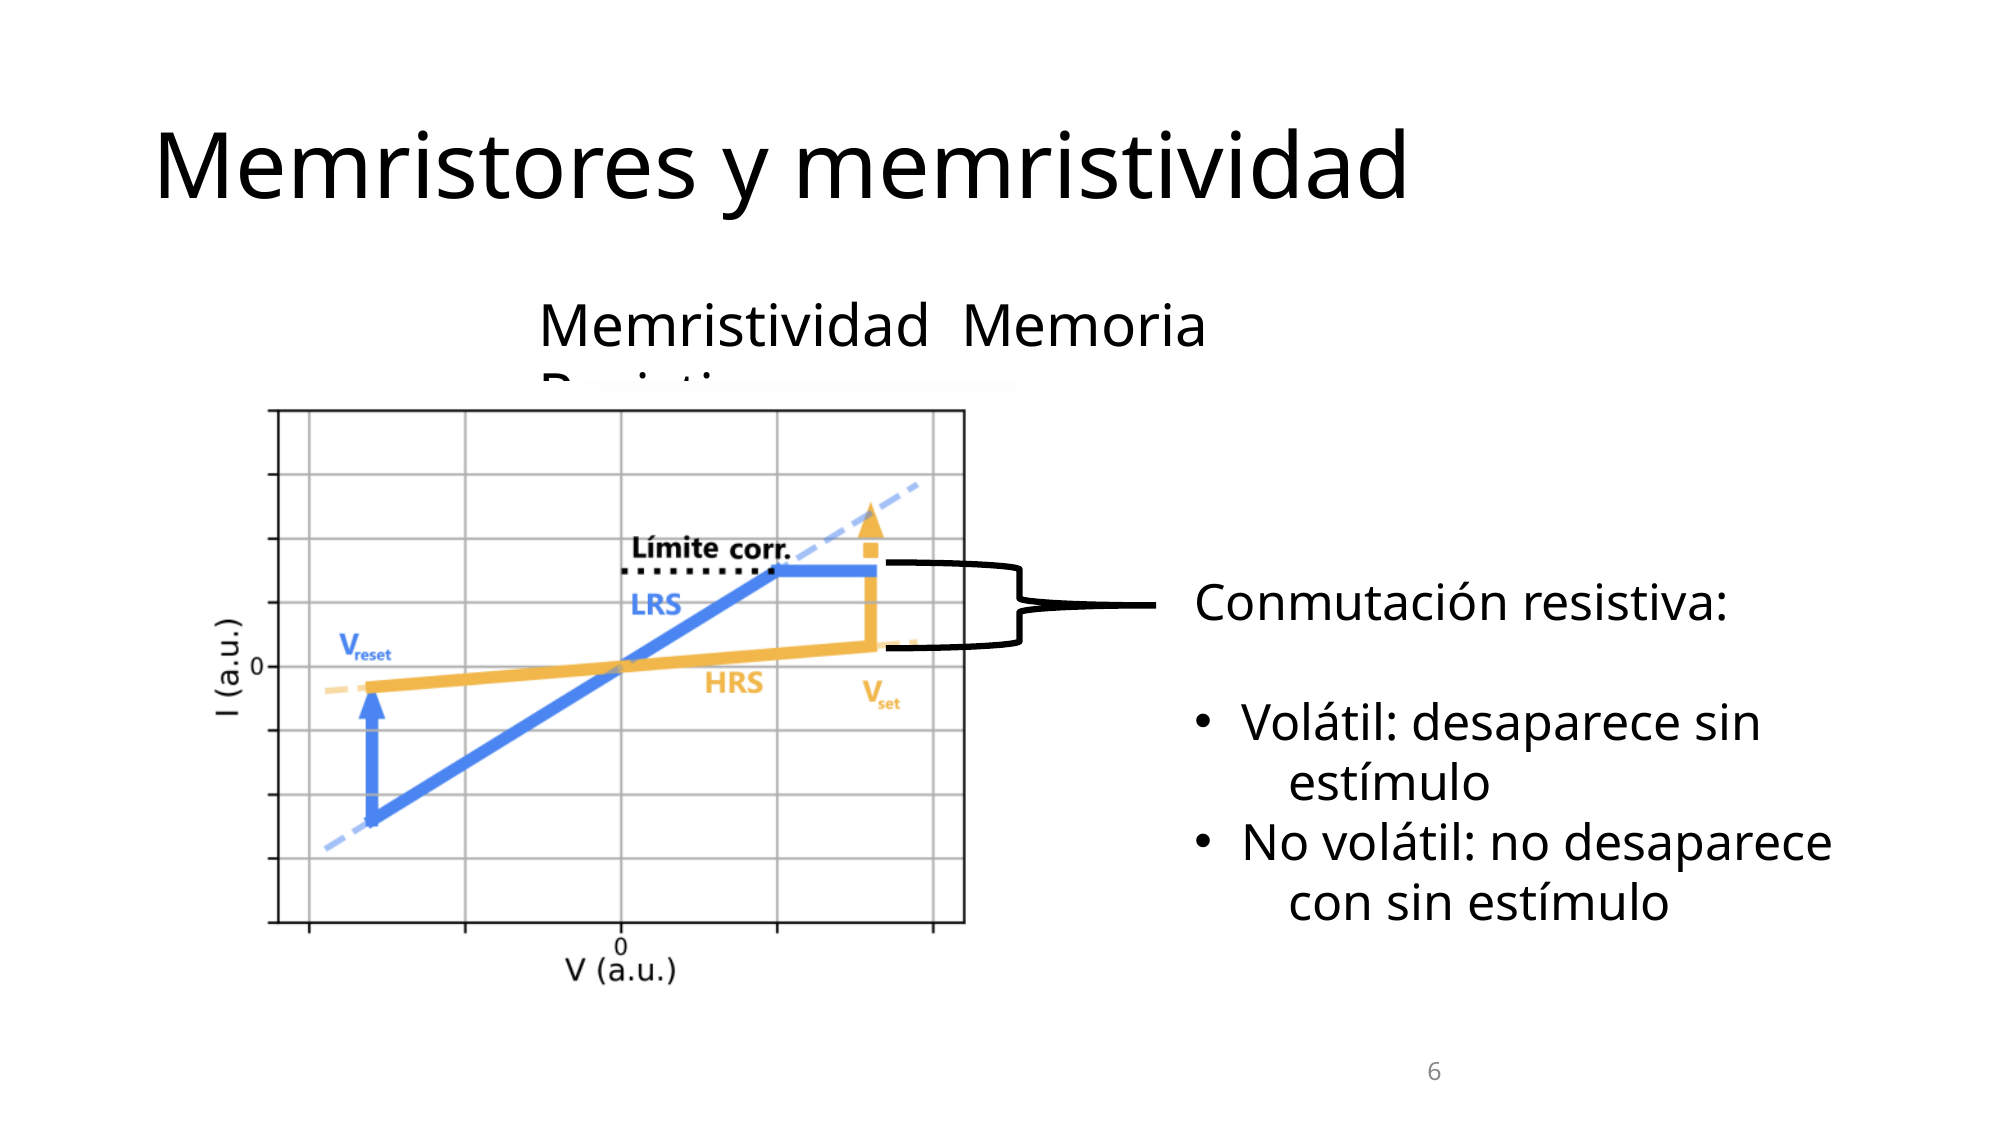

# Memristores y memristividad
Memristividad Memoria Resistiva
Conmutación resistiva:
Volátil: desaparece sin estímulo
No volátil: no desaparece con sin estímulo
6